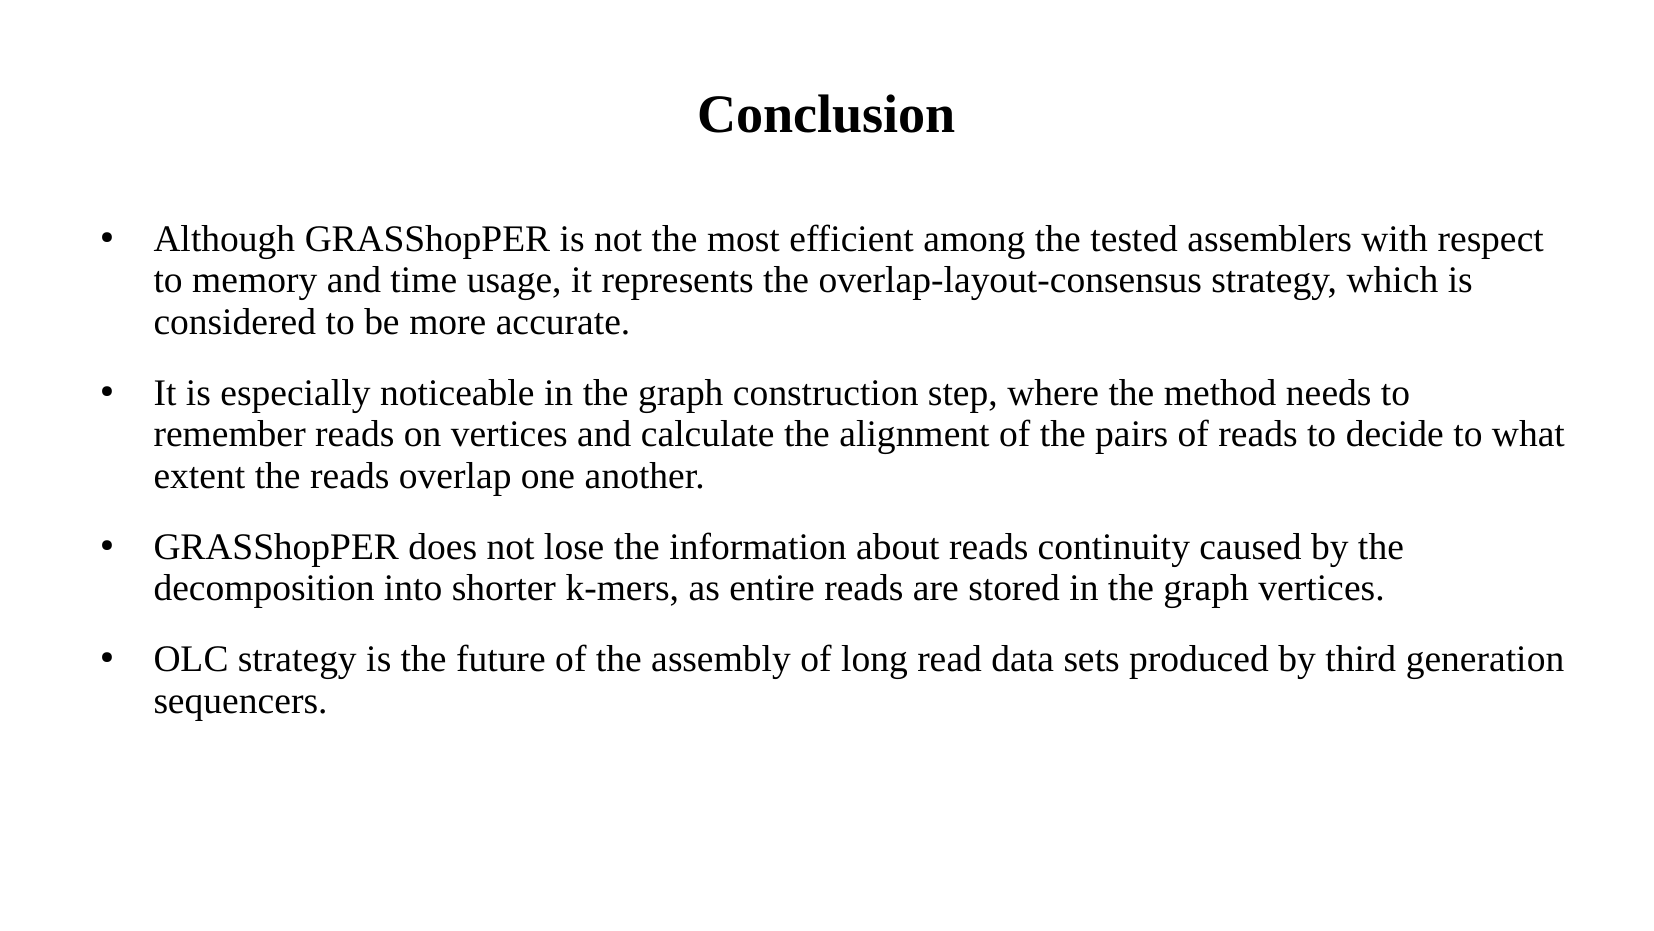

# Conclusion
Although GRASShopPER is not the most efficient among the tested assemblers with respect to memory and time usage, it represents the overlap-layout-consensus strategy, which is considered to be more accurate.
It is especially noticeable in the graph construction step, where the method needs to remember reads on vertices and calculate the alignment of the pairs of reads to decide to what extent the reads overlap one another.
GRASShopPER does not lose the information about reads continuity caused by the decomposition into shorter k-mers, as entire reads are stored in the graph vertices.
OLC strategy is the future of the assembly of long read data sets produced by third generation sequencers.